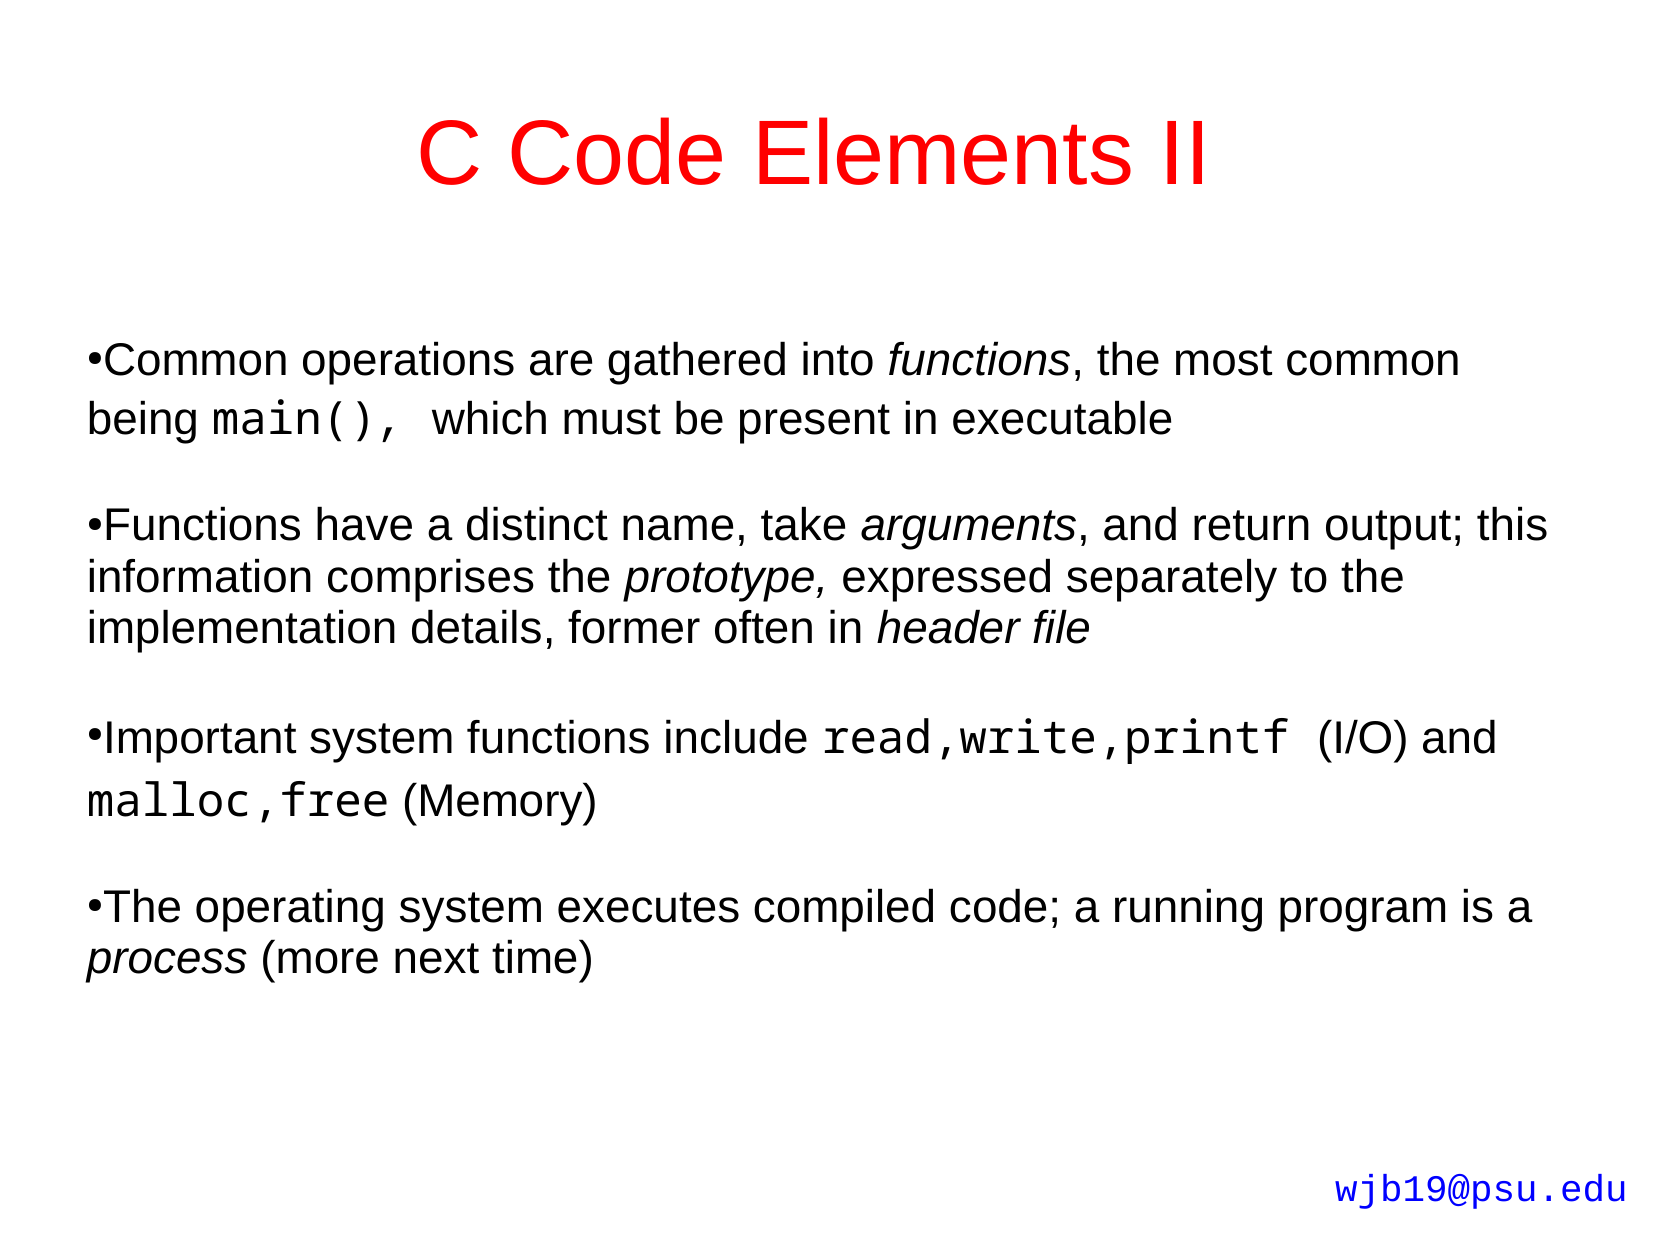

# C Code Elements II
Common operations are gathered into functions, the most common being main(), which must be present in executable
Functions have a distinct name, take arguments, and return output; this information comprises the prototype, expressed separately to the implementation details, former often in header file
Important system functions include read,write,printf (I/O) and malloc,free (Memory)
The operating system executes compiled code; a running program is a process (more next time)
wjb19@psu.edu